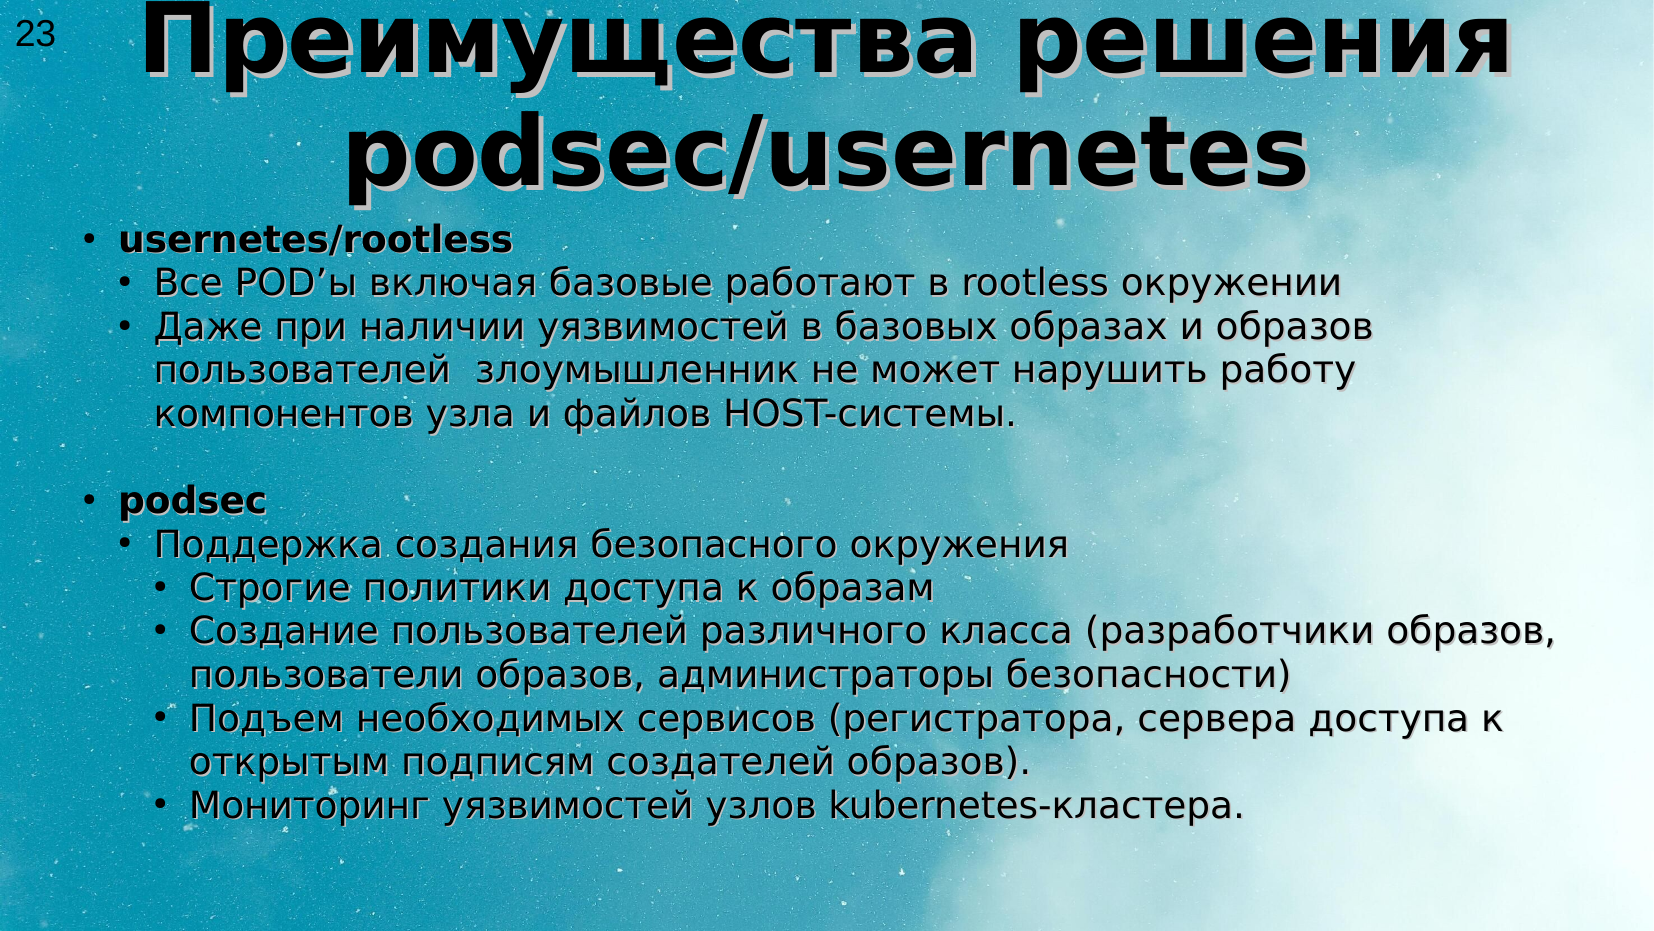

# Преимущества решения podsec/usernetes
usernetes/rootless
Все POD’ы включая базовые работают в rootless окружении
Даже при наличии уязвимостей в базовых образах и образов пользователей злоумышленник не может нарушить работу компонентов узла и файлов HOST-системы.
podsec
Поддержка создания безопасного окружения
Строгие политики доступа к образам
Создание пользователей различного класса (разработчики образов, пользователи образов, администраторы безопасности)
Подъем необходимых сервисов (регистратора, сервера доступа к открытым подписям создателей образов).
Мониторинг уязвимостей узлов kubernetes-кластера.